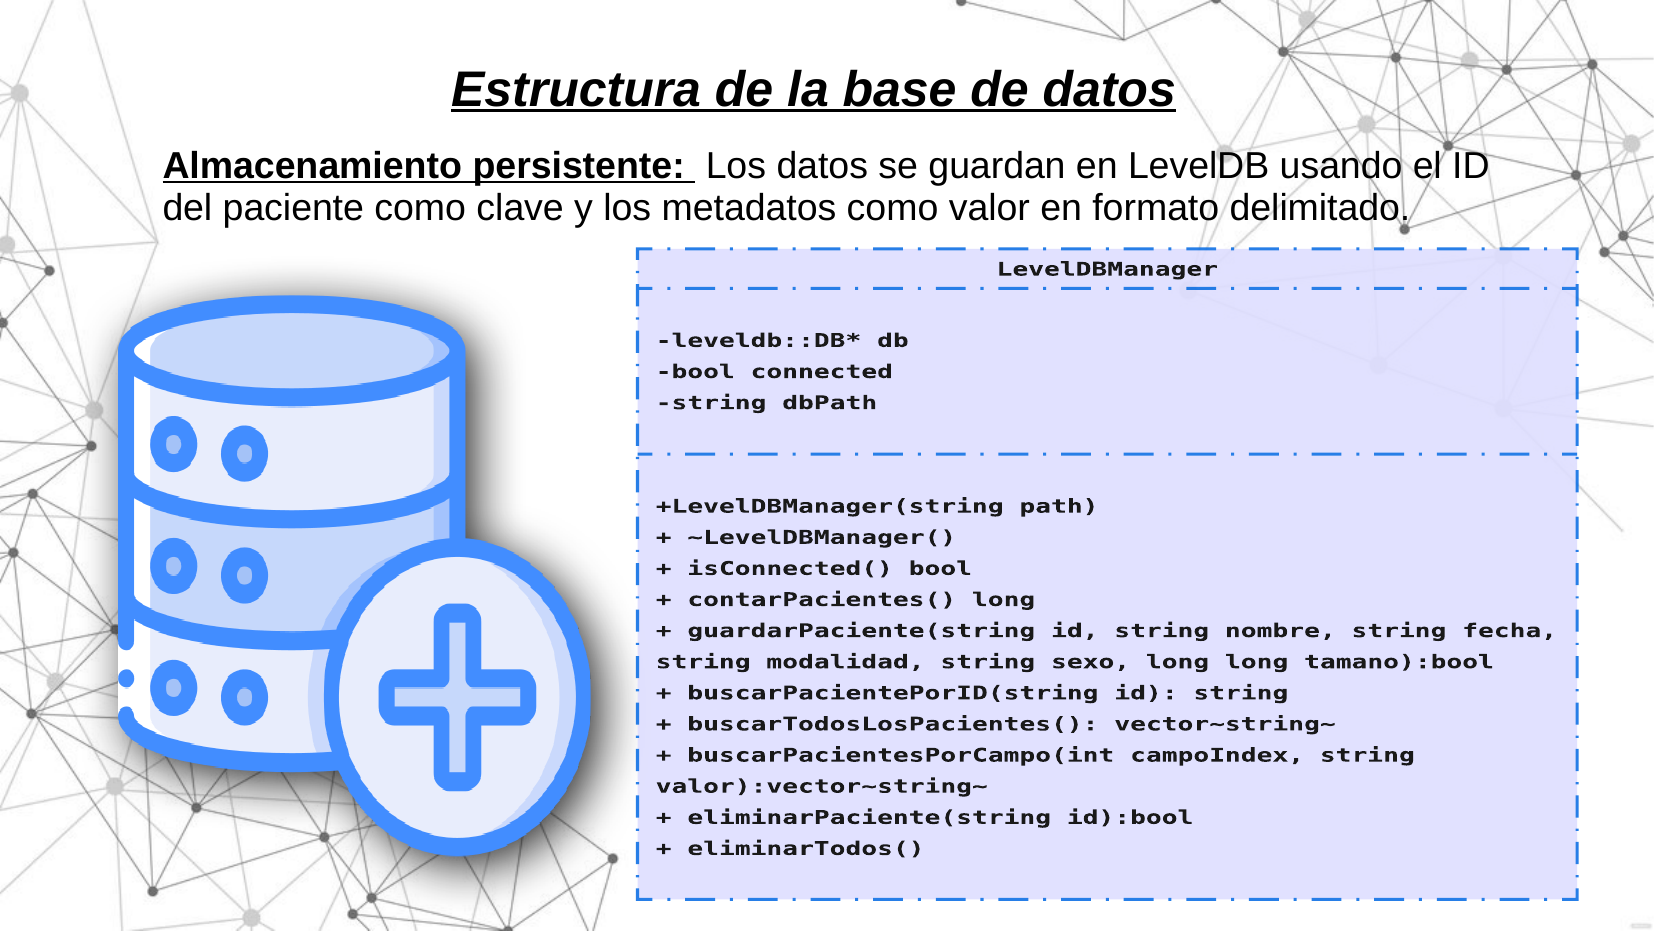

# Estructura de la base de datos
Almacenamiento persistente: Los datos se guardan en LevelDB usando el ID
del paciente como clave y los metadatos como valor en formato delimitado.